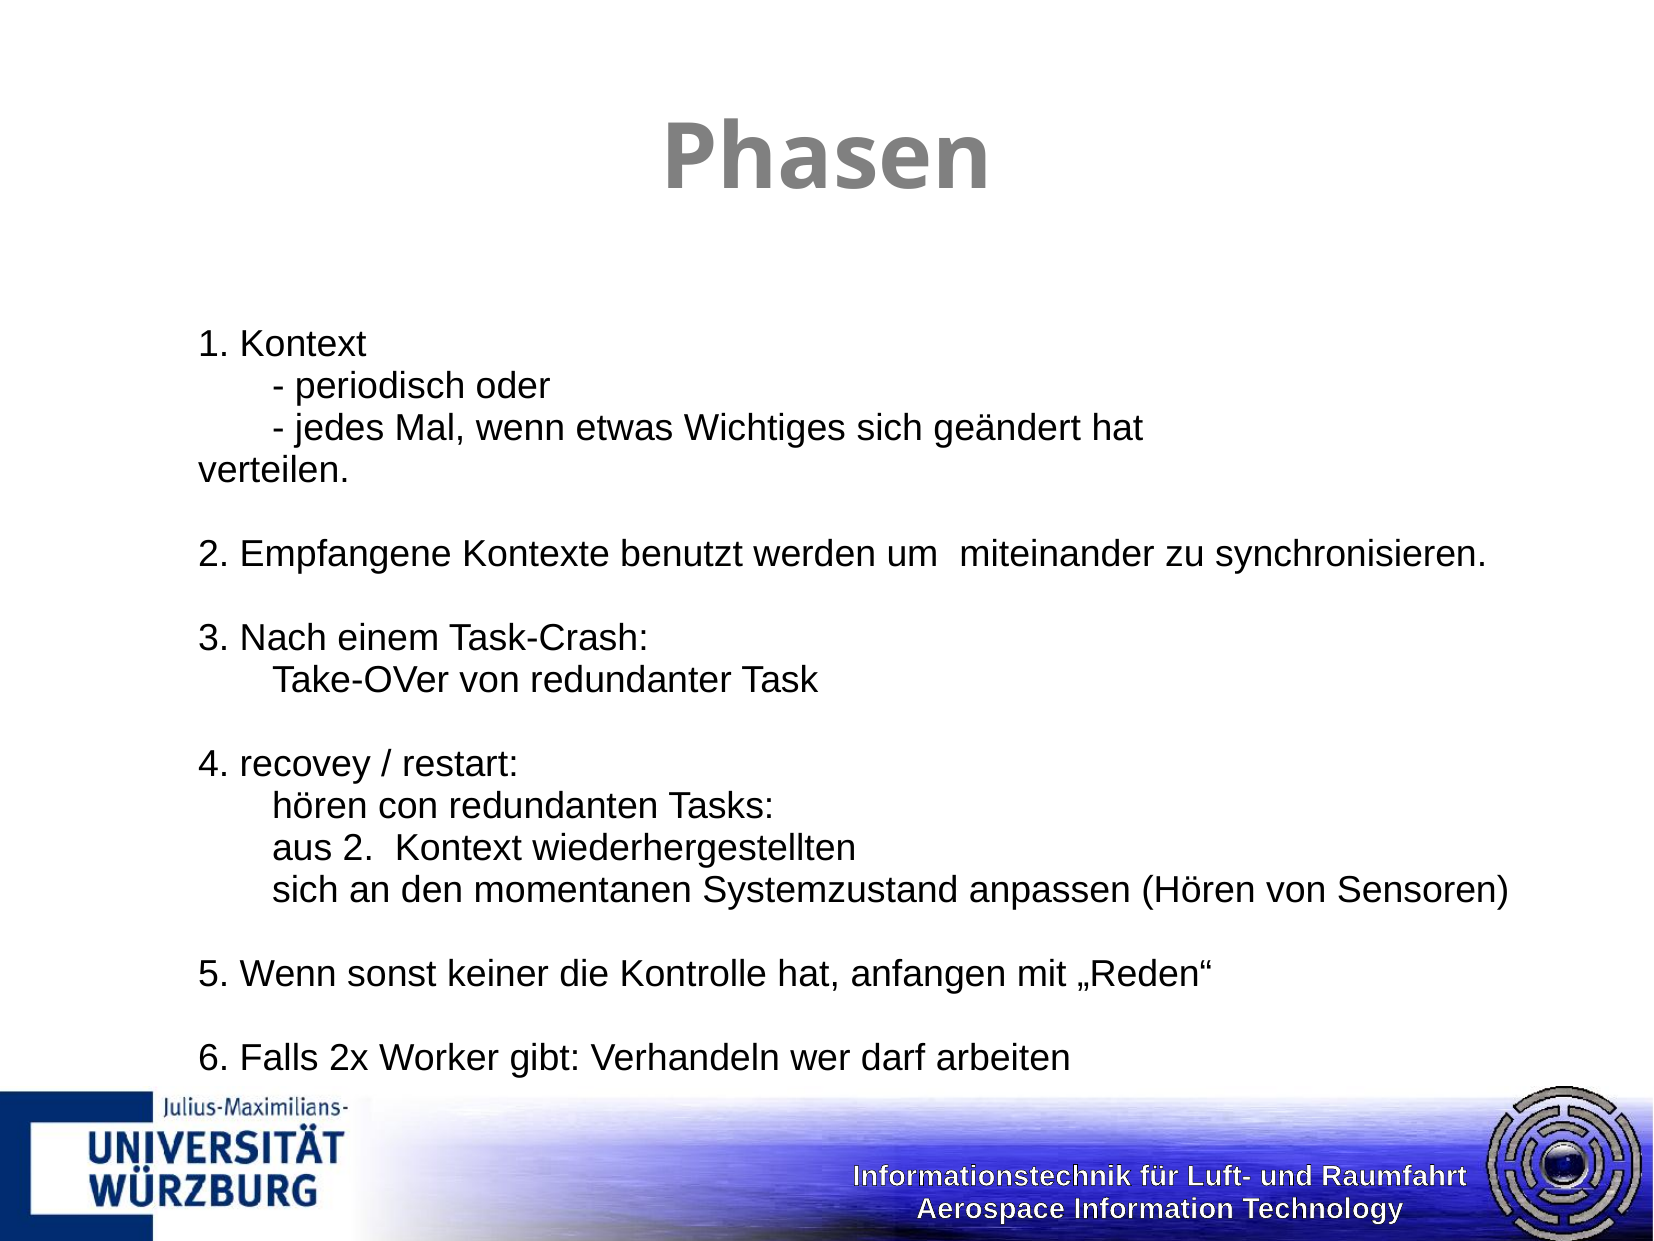

# Phasen
1. Kontext
	- periodisch oder
	- jedes Mal, wenn etwas Wichtiges sich geändert hat
verteilen.
2. Empfangene Kontexte benutzt werden um miteinander zu synchronisieren.
3. Nach einem Task-Crash:
	Take-OVer von redundanter Task
4. recovey / restart:
	hören con redundanten Tasks:
	aus 2. Kontext wiederhergestellten
	sich an den momentanen Systemzustand anpassen (Hören von Sensoren)
5. Wenn sonst keiner die Kontrolle hat, anfangen mit „Reden“
6. Falls 2x Worker gibt: Verhandeln wer darf arbeiten